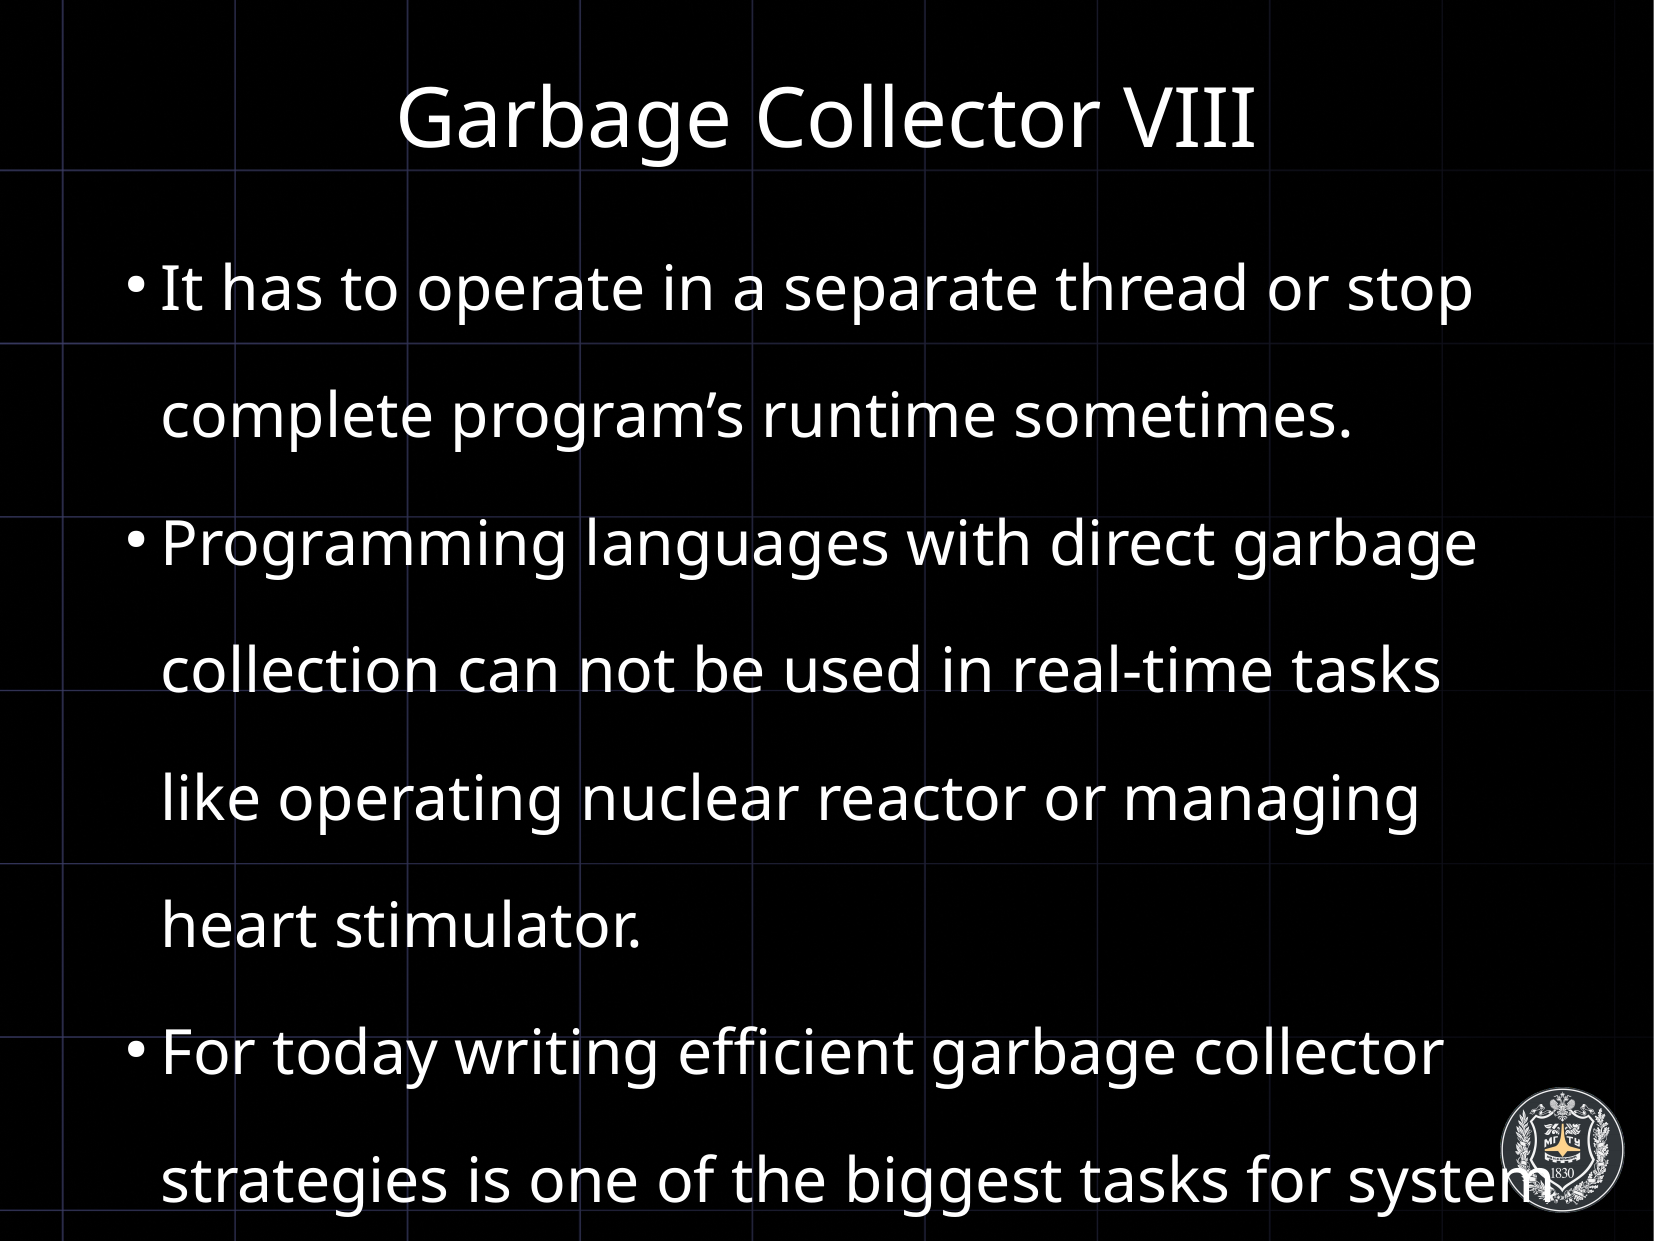

# Garbage Collector VIII
It has to operate in a separate thread or stop complete program’s runtime sometimes.
Programming languages with direct garbage collection can not be used in real-time tasks like operating nuclear reactor or managing heart stimulator.
For today writing efficient garbage collector strategies is one of the biggest tasks for system & compiler programmers.